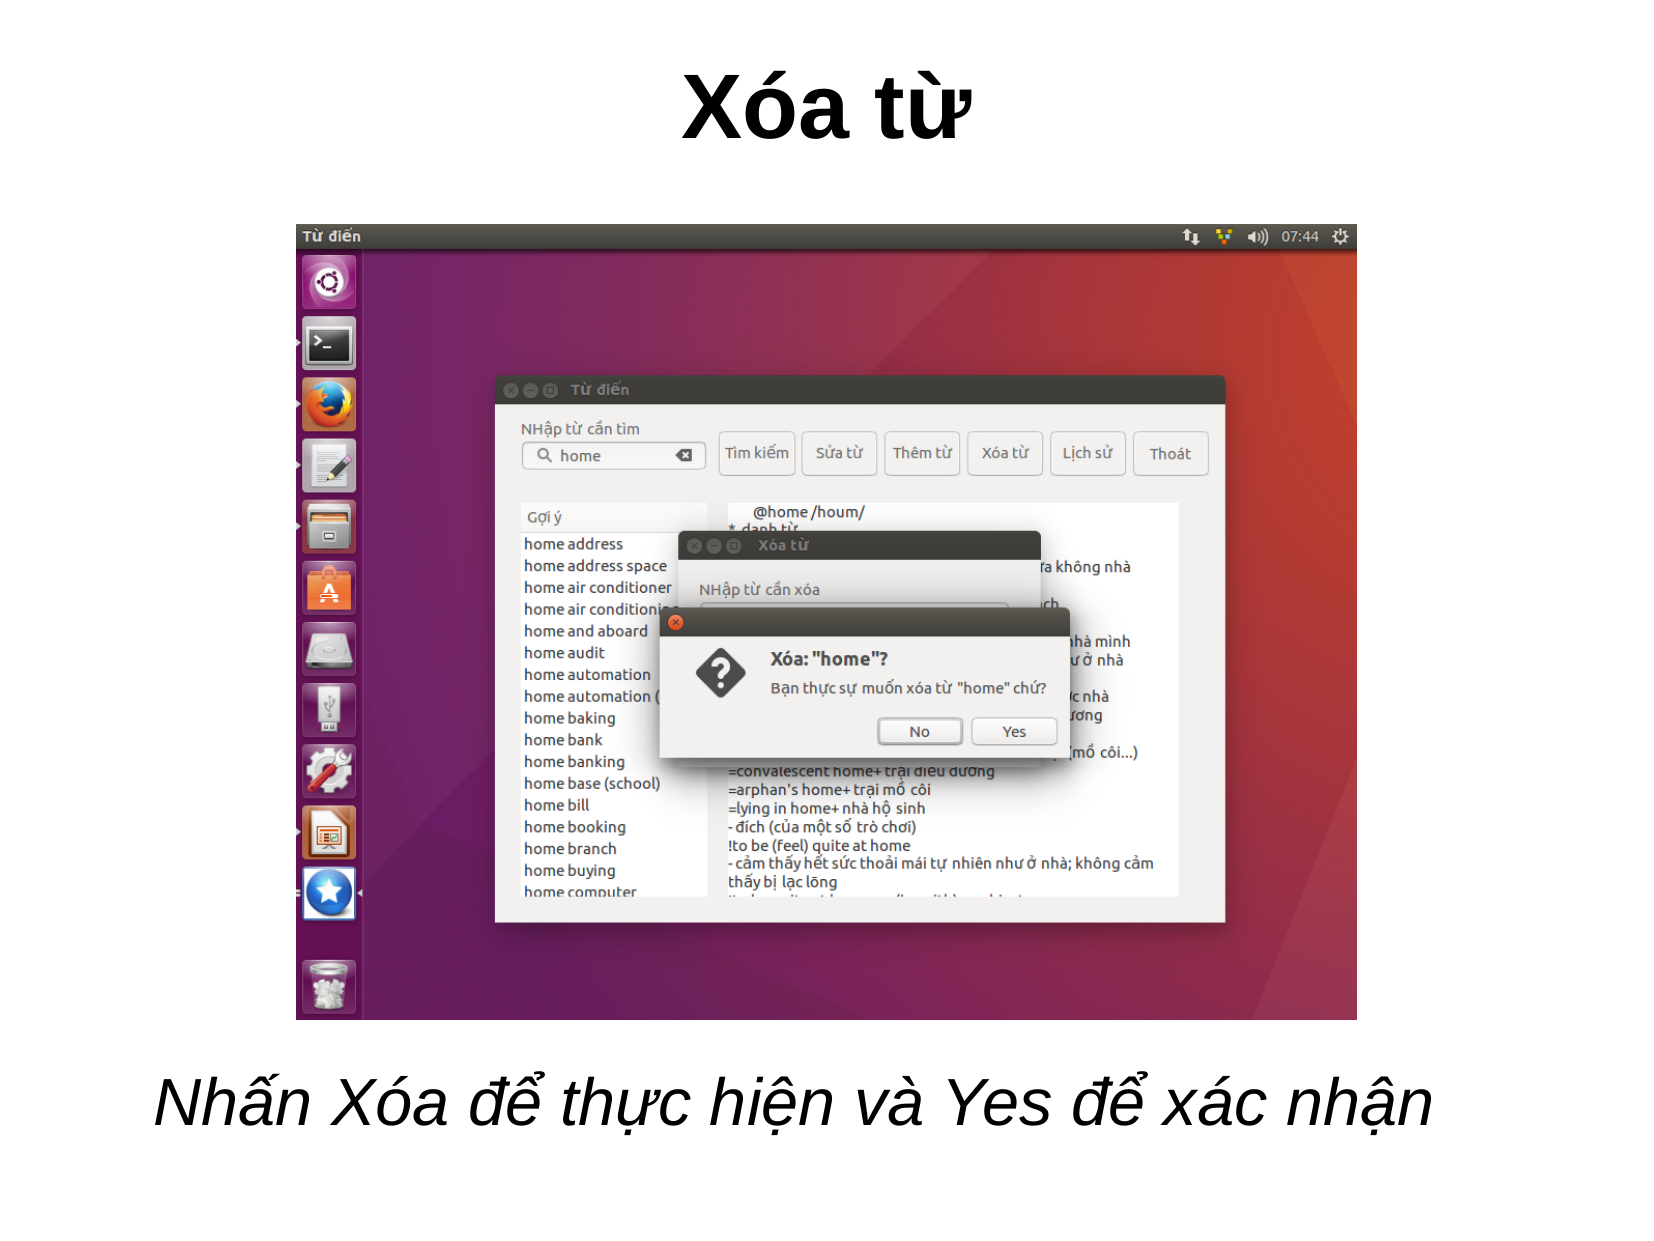

# Xóa từ
Nhấn Xóa để thực hiện và Yes để xác nhận